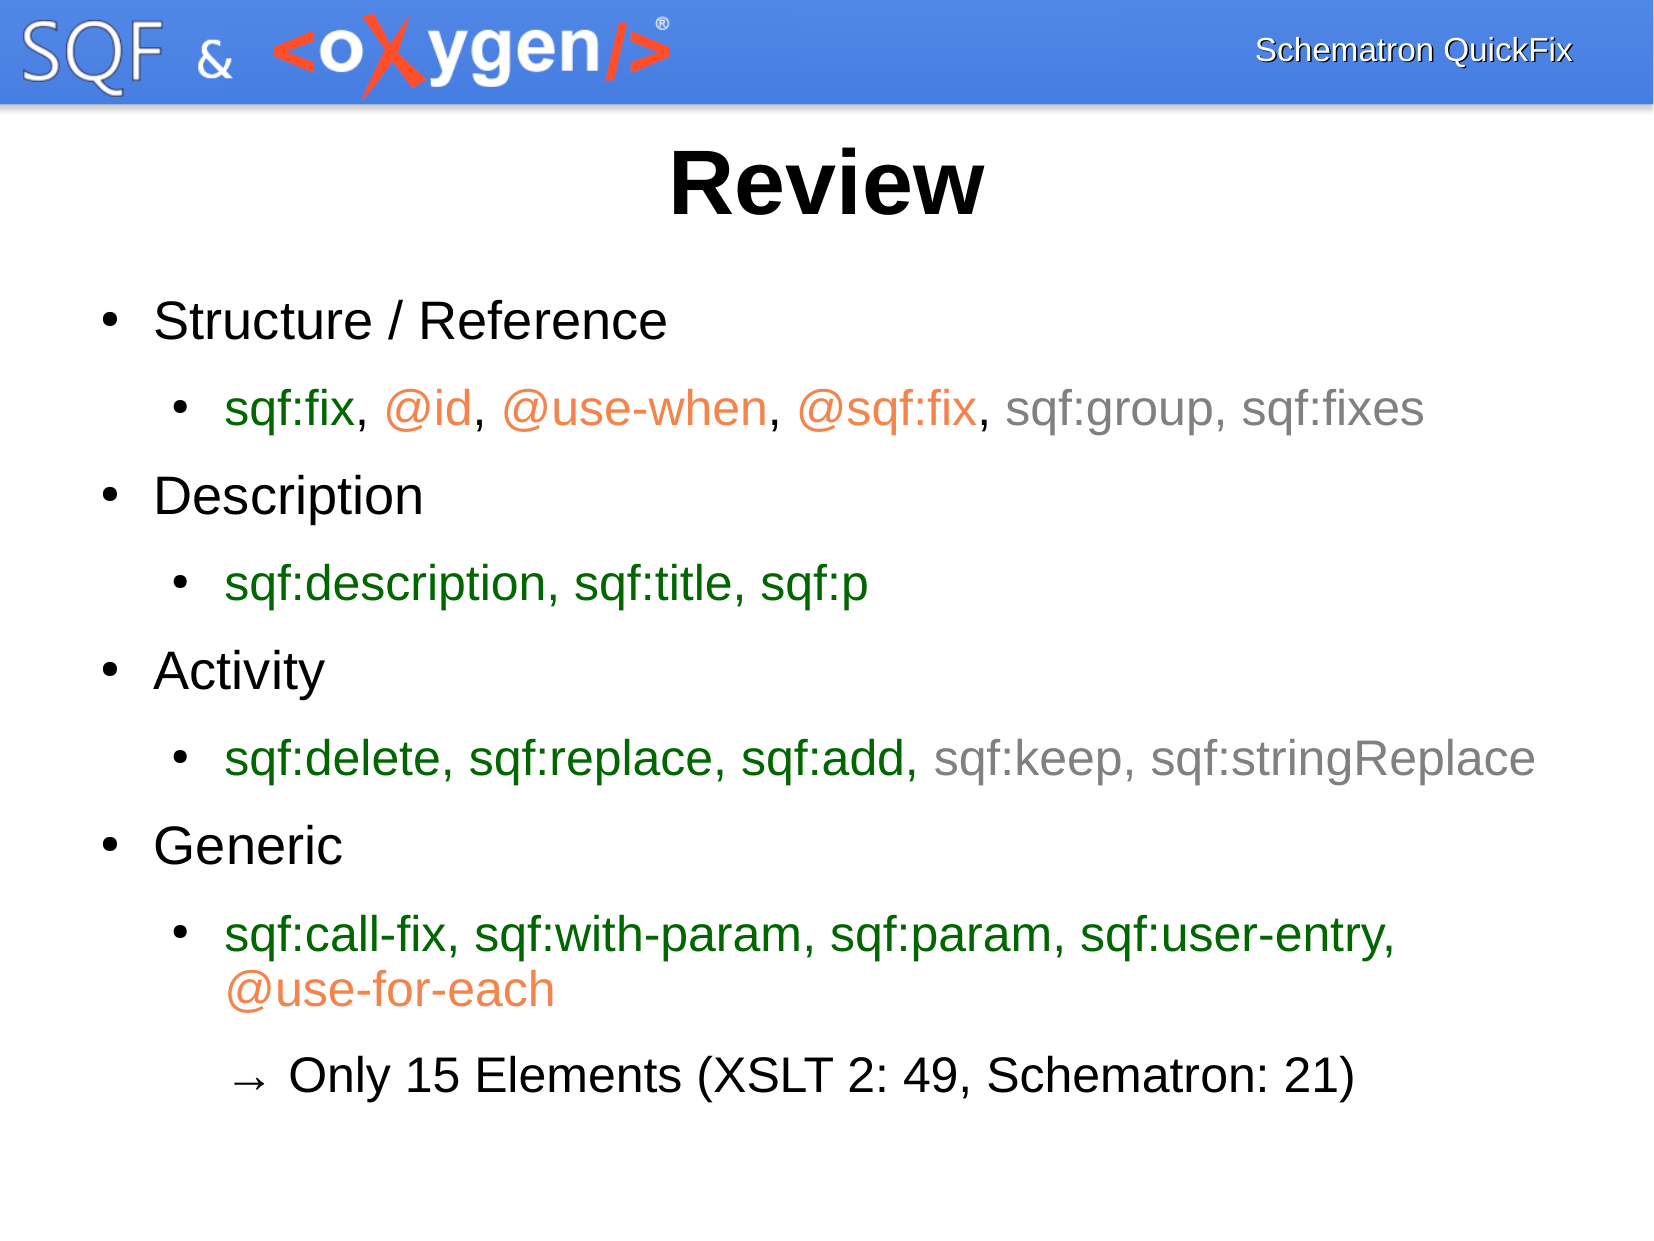

# Review
Structure / Reference
sqf:fix, @id, @use-when, @sqf:fix, sqf:group, sqf:fixes
Description
sqf:description, sqf:title, sqf:p
Activity
sqf:delete, sqf:replace, sqf:add, sqf:keep, sqf:stringReplace
Generic
sqf:call-fix, sqf:with-param, sqf:param, sqf:user-entry,
@use-for-each
→ Only 15 Elements (XSLT 2: 49, Schematron: 21)